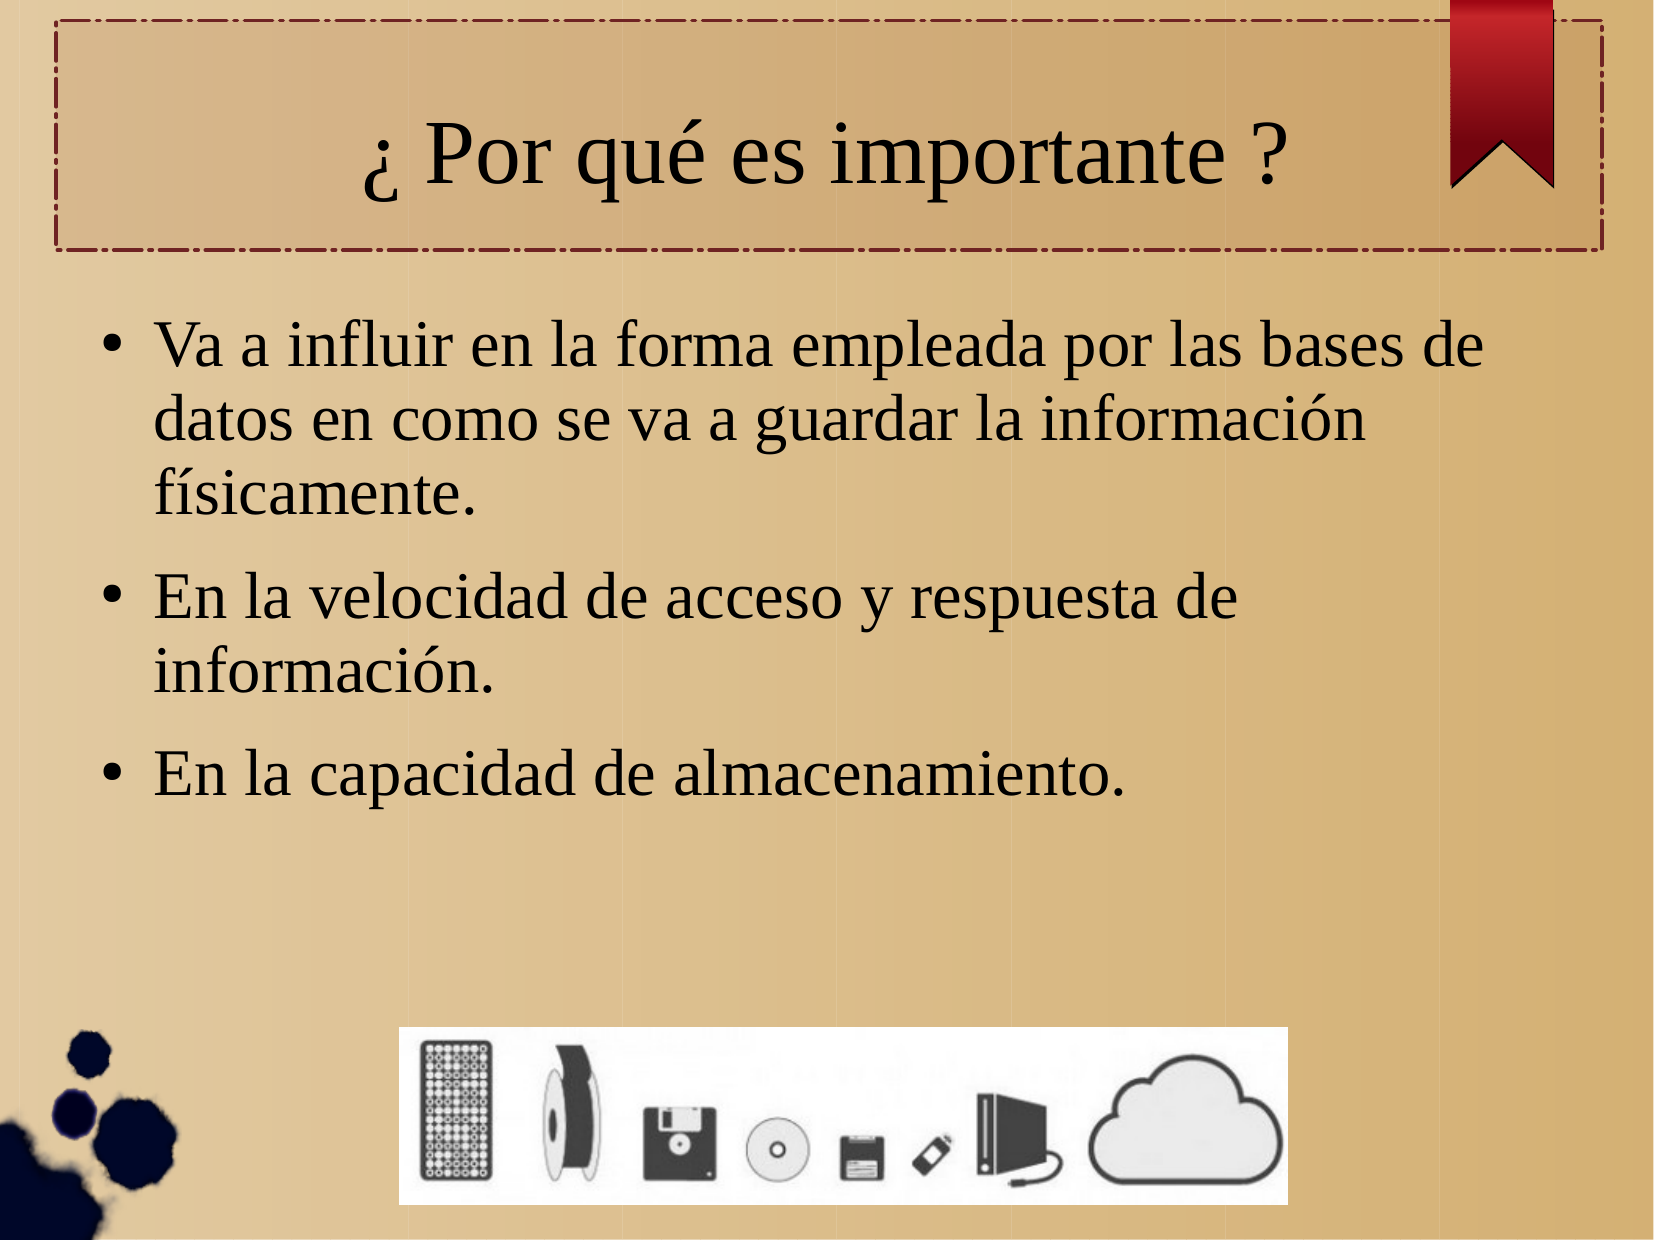

# ¿ Por qué es importante ?
Va a influir en la forma empleada por las bases de datos en como se va a guardar la información físicamente.
En la velocidad de acceso y respuesta de información.
En la capacidad de almacenamiento.